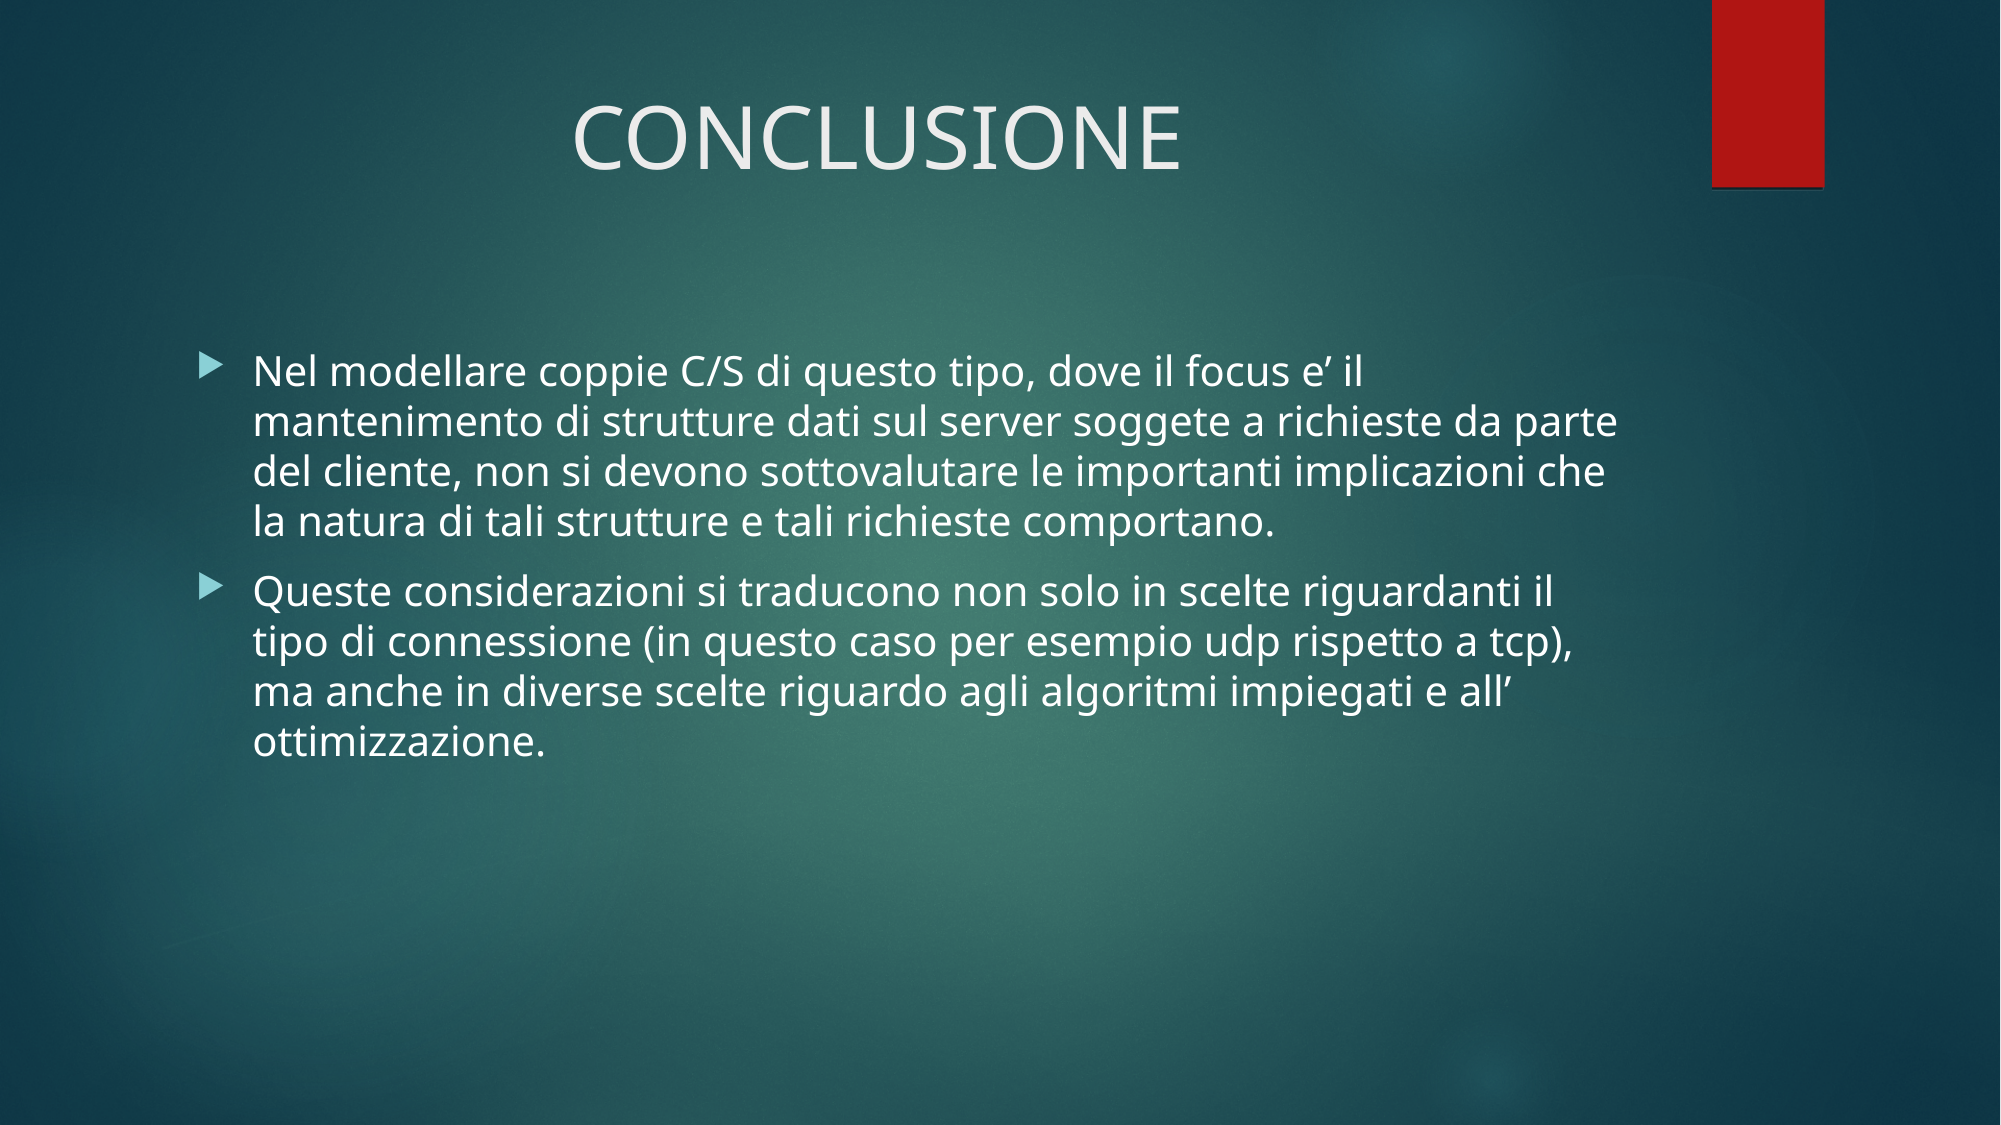

# CONCLUSIONE
Nel modellare coppie C/S di questo tipo, dove il focus e’ il mantenimento di strutture dati sul server soggete a richieste da parte del cliente, non si devono sottovalutare le importanti implicazioni che la natura di tali strutture e tali richieste comportano.
Queste considerazioni si traducono non solo in scelte riguardanti il tipo di connessione (in questo caso per esempio udp rispetto a tcp), ma anche in diverse scelte riguardo agli algoritmi impiegati e all’ ottimizzazione.